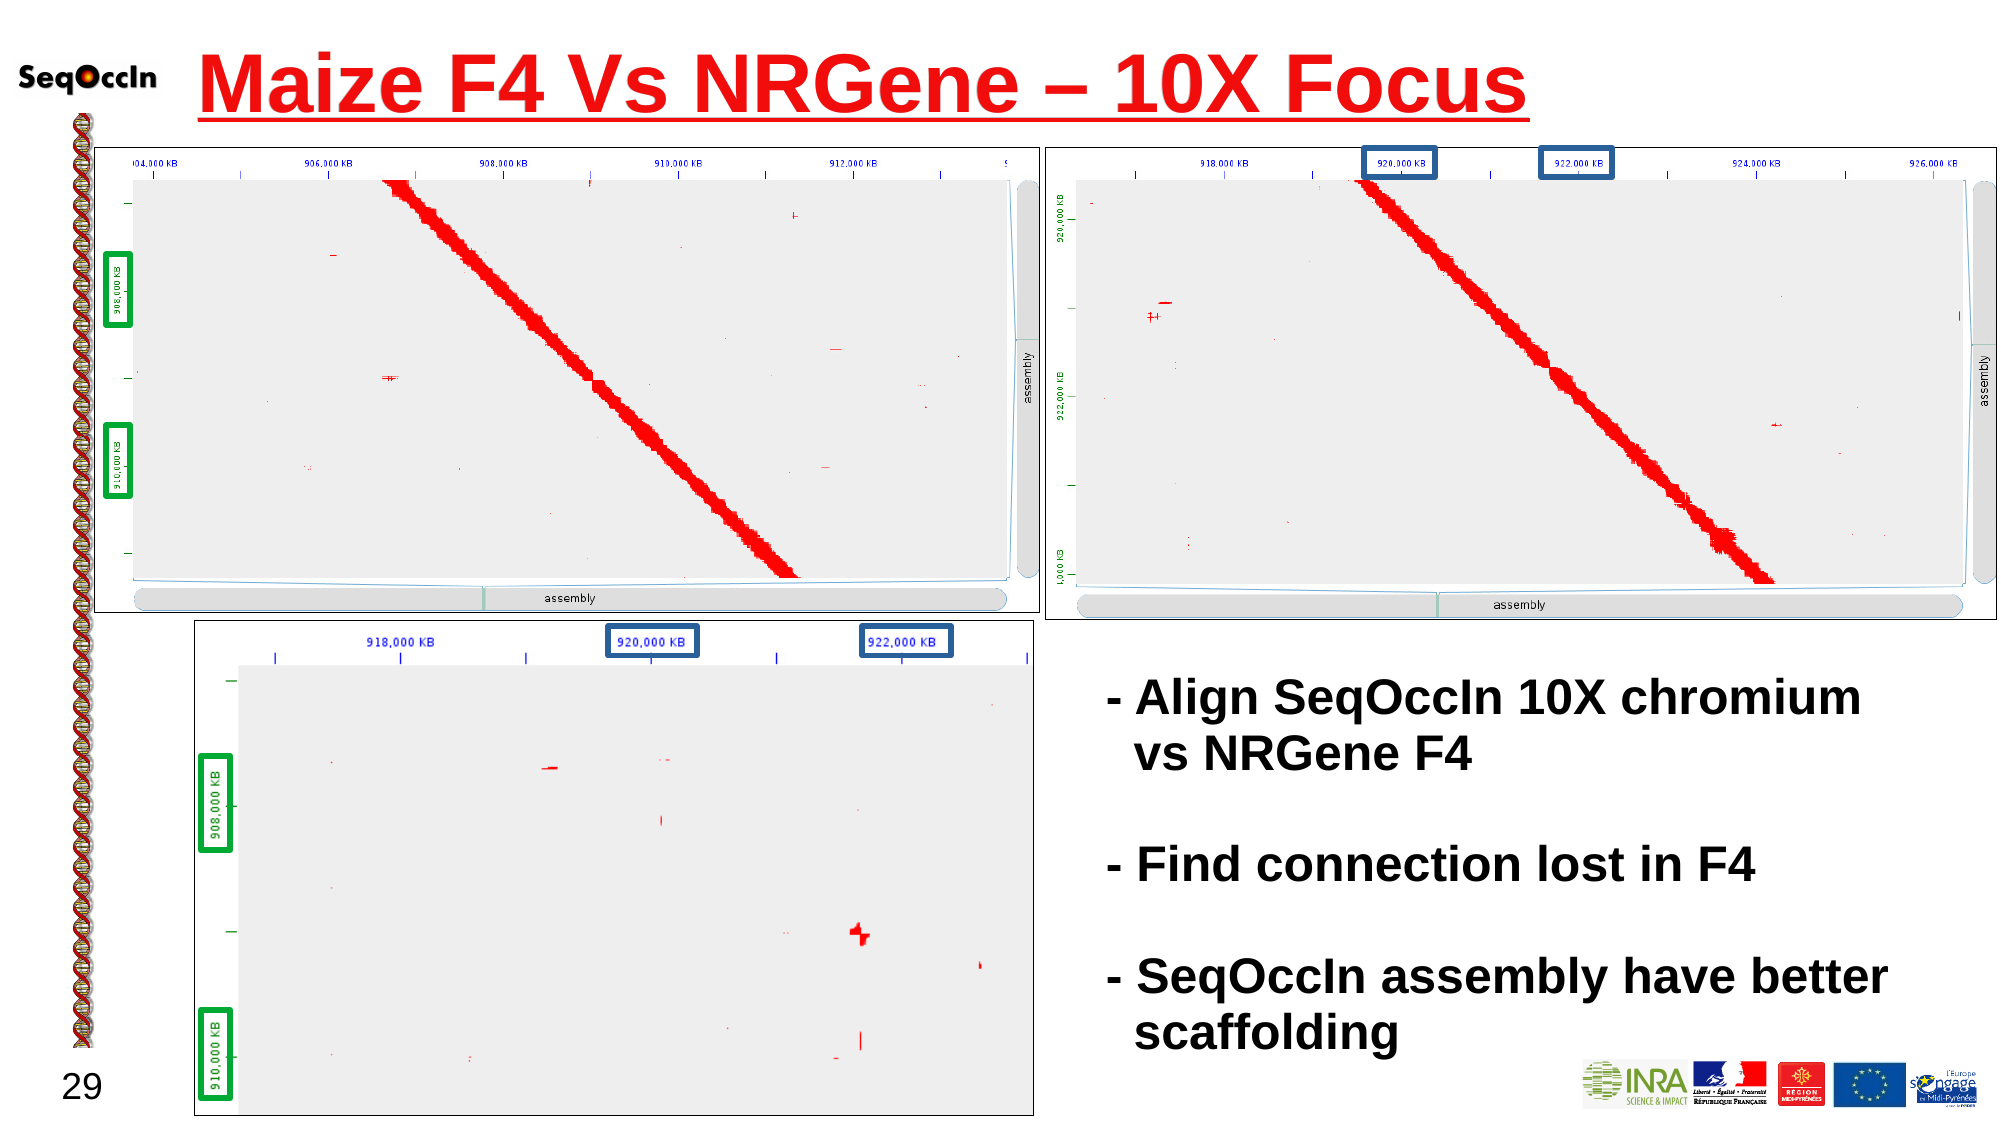

Maize F4 Vs NRGene – 10X focus
- Align SeqOccIn 10X chromium
 vs NRGene F4
- Find connection lost in F4
- SeqOccIn assembly have better
 scaffolding